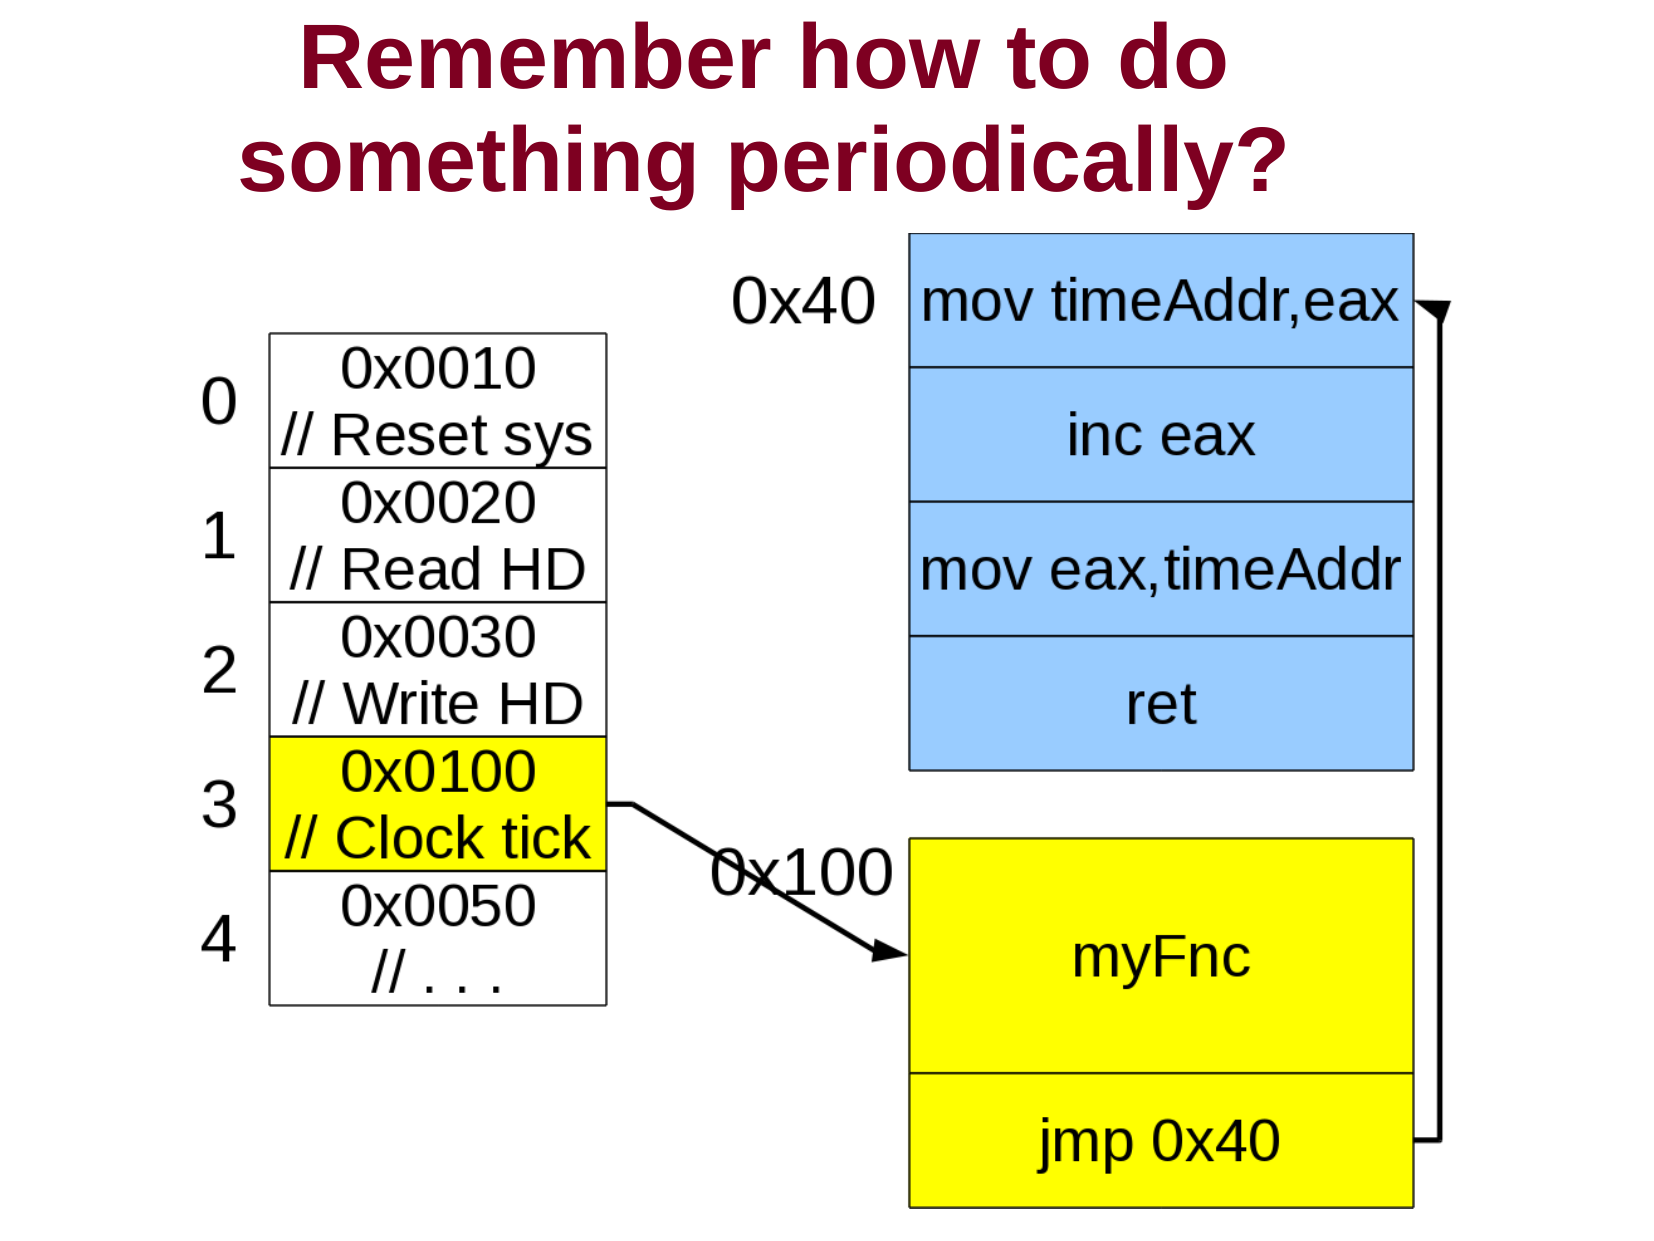

# Remember how to do something periodically?